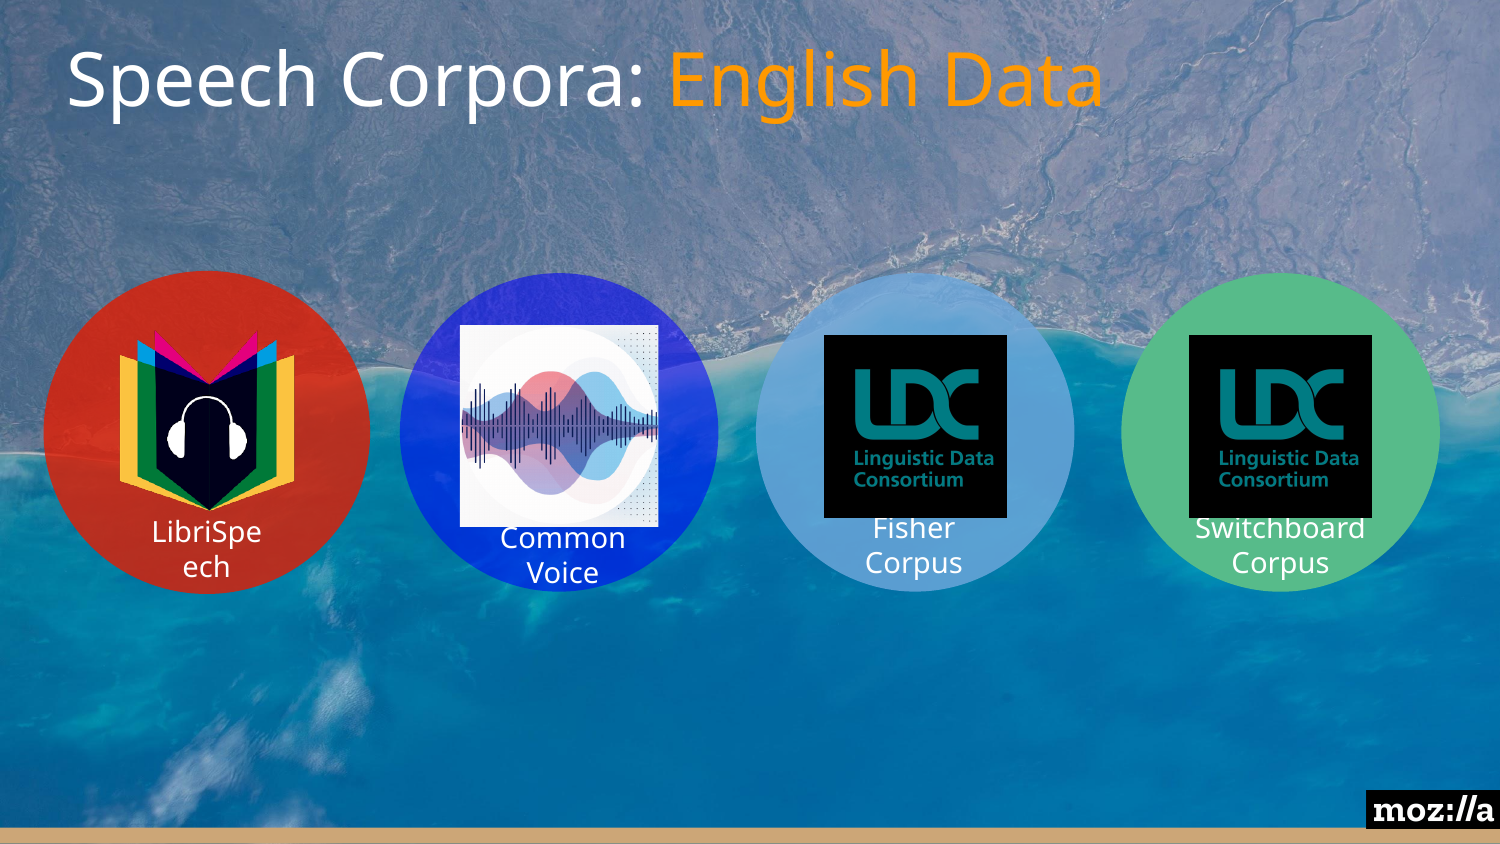

# Speech Corpora: English Data
LibriSpeech
Fisher Corpus
Switchboard Corpus
Common Voice